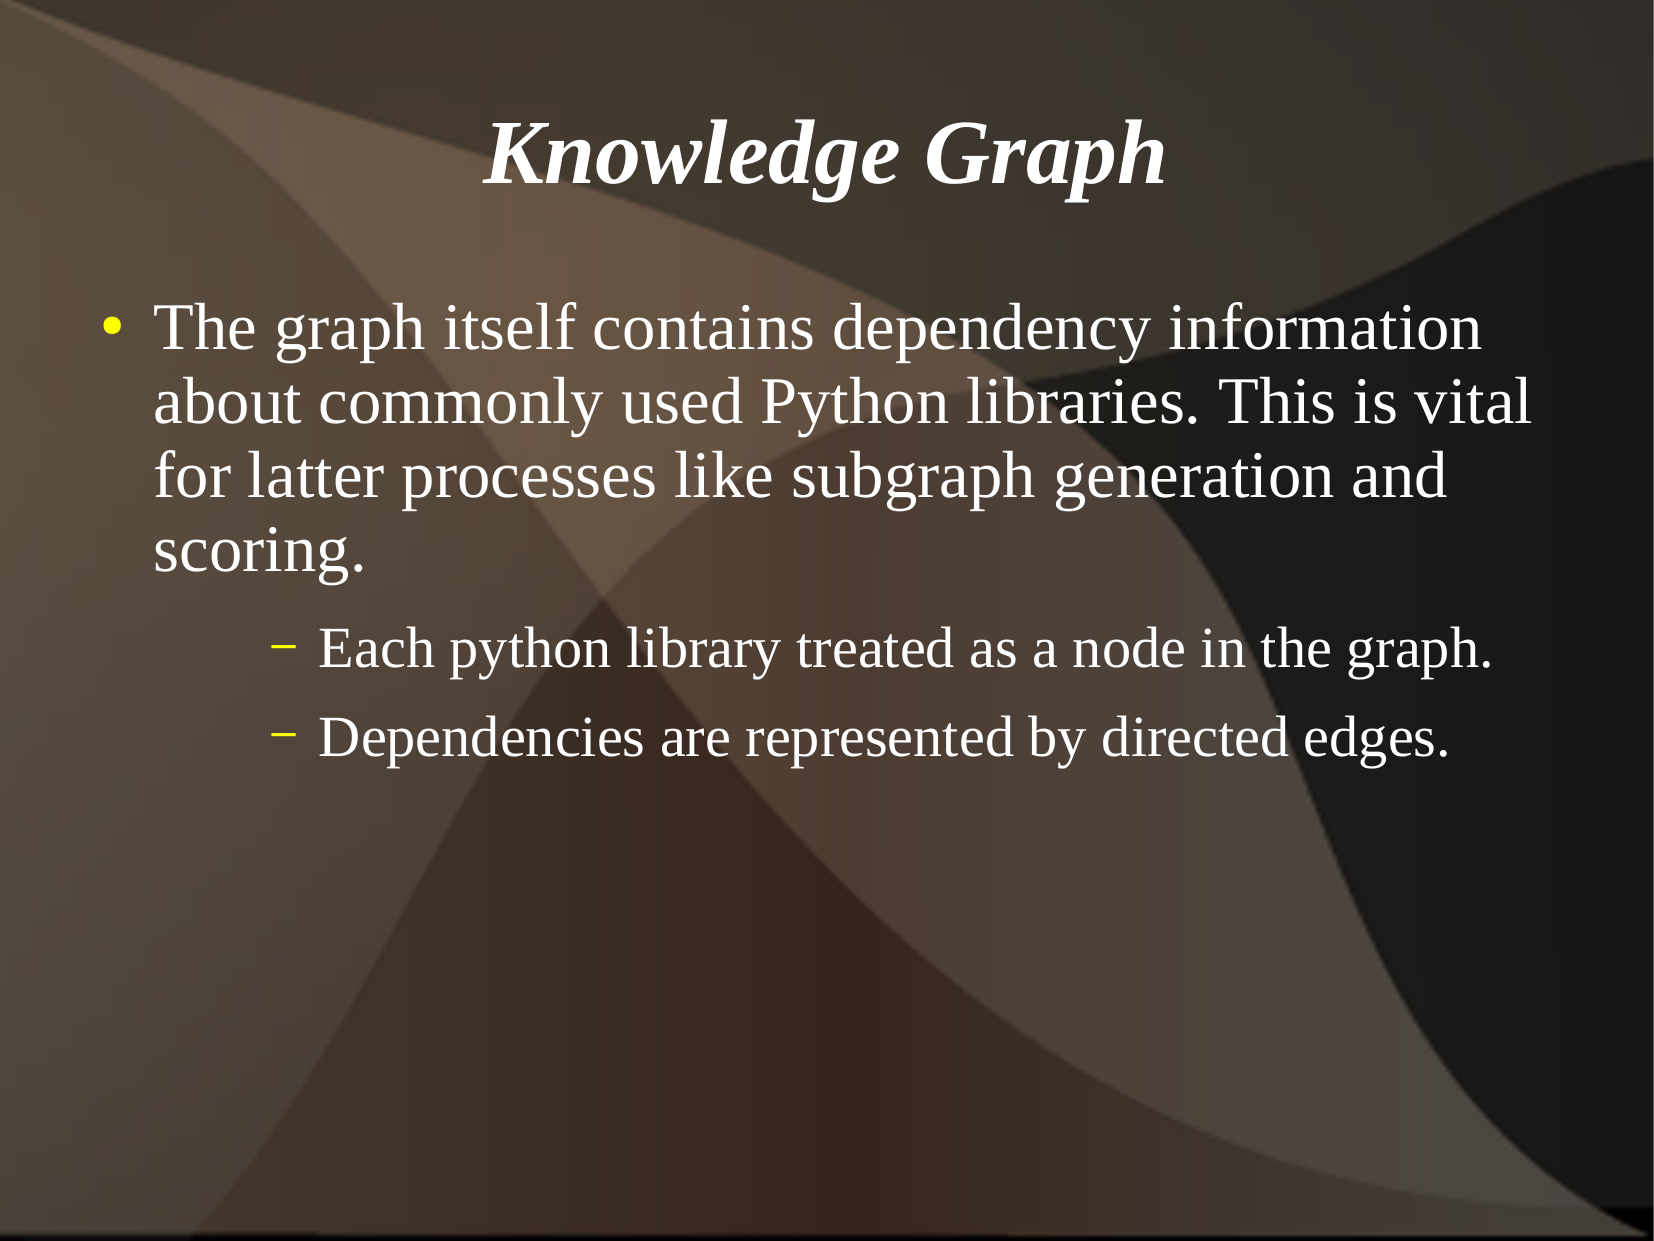

# Knowledge Graph
The graph itself contains dependency information about commonly used Python libraries. This is vital for latter processes like subgraph generation and scoring.
Each python library treated as a node in the graph.
Dependencies are represented by directed edges.